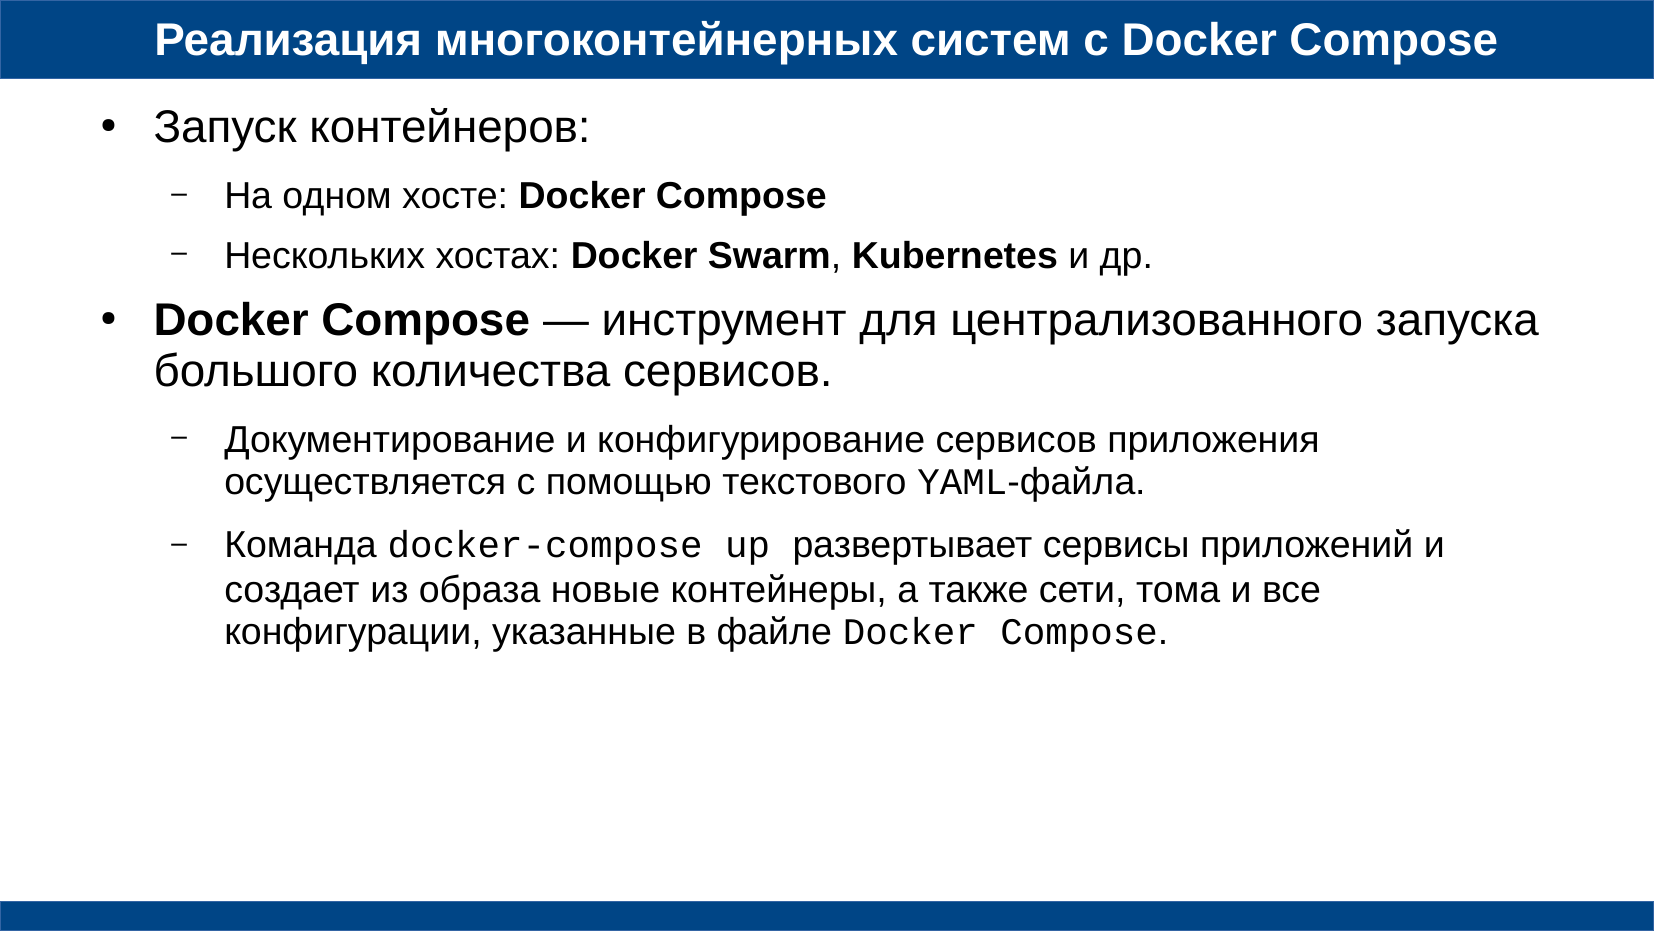

# Реализация многоконтейнерных систем с Docker Compose
Запуск контейнеров:
На одном хосте: Docker Compose
Нескольких хостах: Docker Swarm, Kubernetes и др.
Docker Compose — инструмент для централизованного запуска большого количества сервисов.
Документирование и конфигурирование сервисов приложения осуществляется с помощью текстового YAML-файла.
Команда docker‑compose up развертывает сервисы приложений и создает из образа новые контейнеры, а также сети, тома и все конфигурации, указанные в файле Docker Compose.